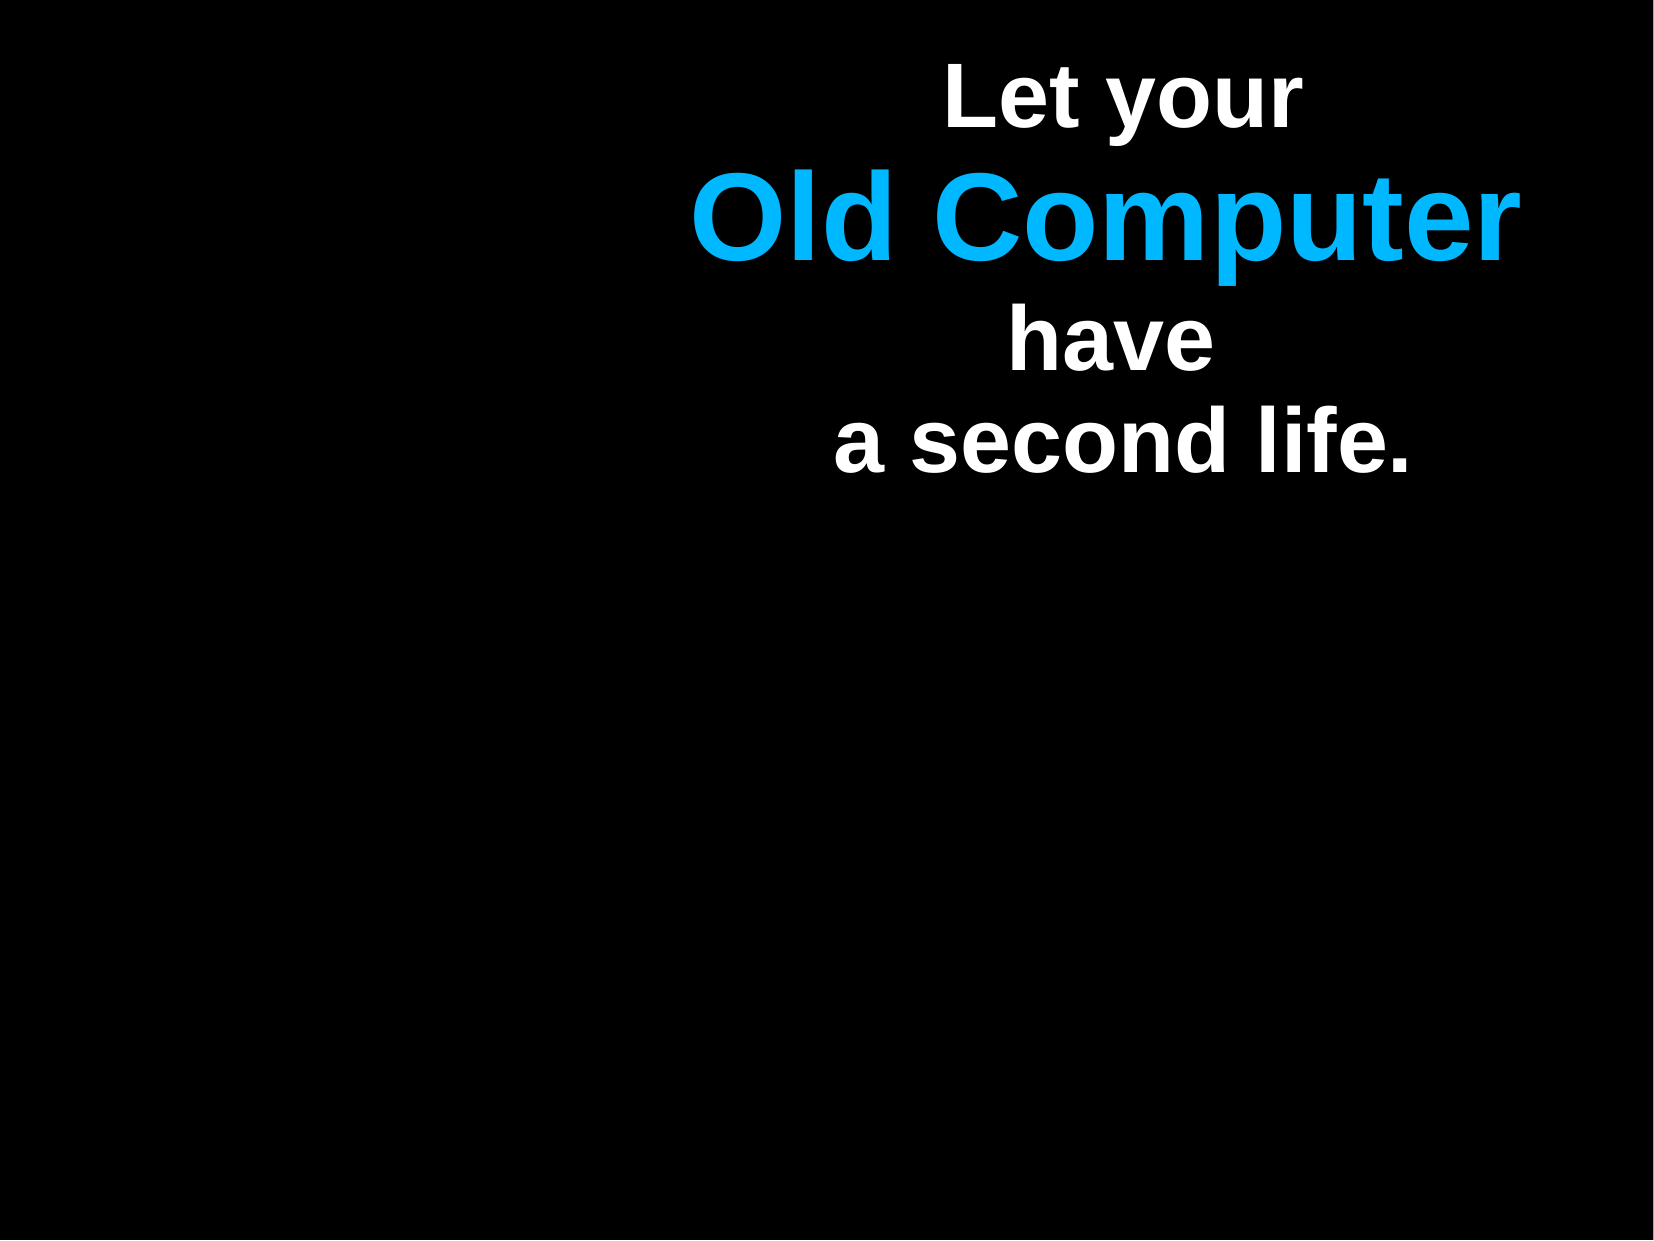

Let your
Old Computer
have
a second life.